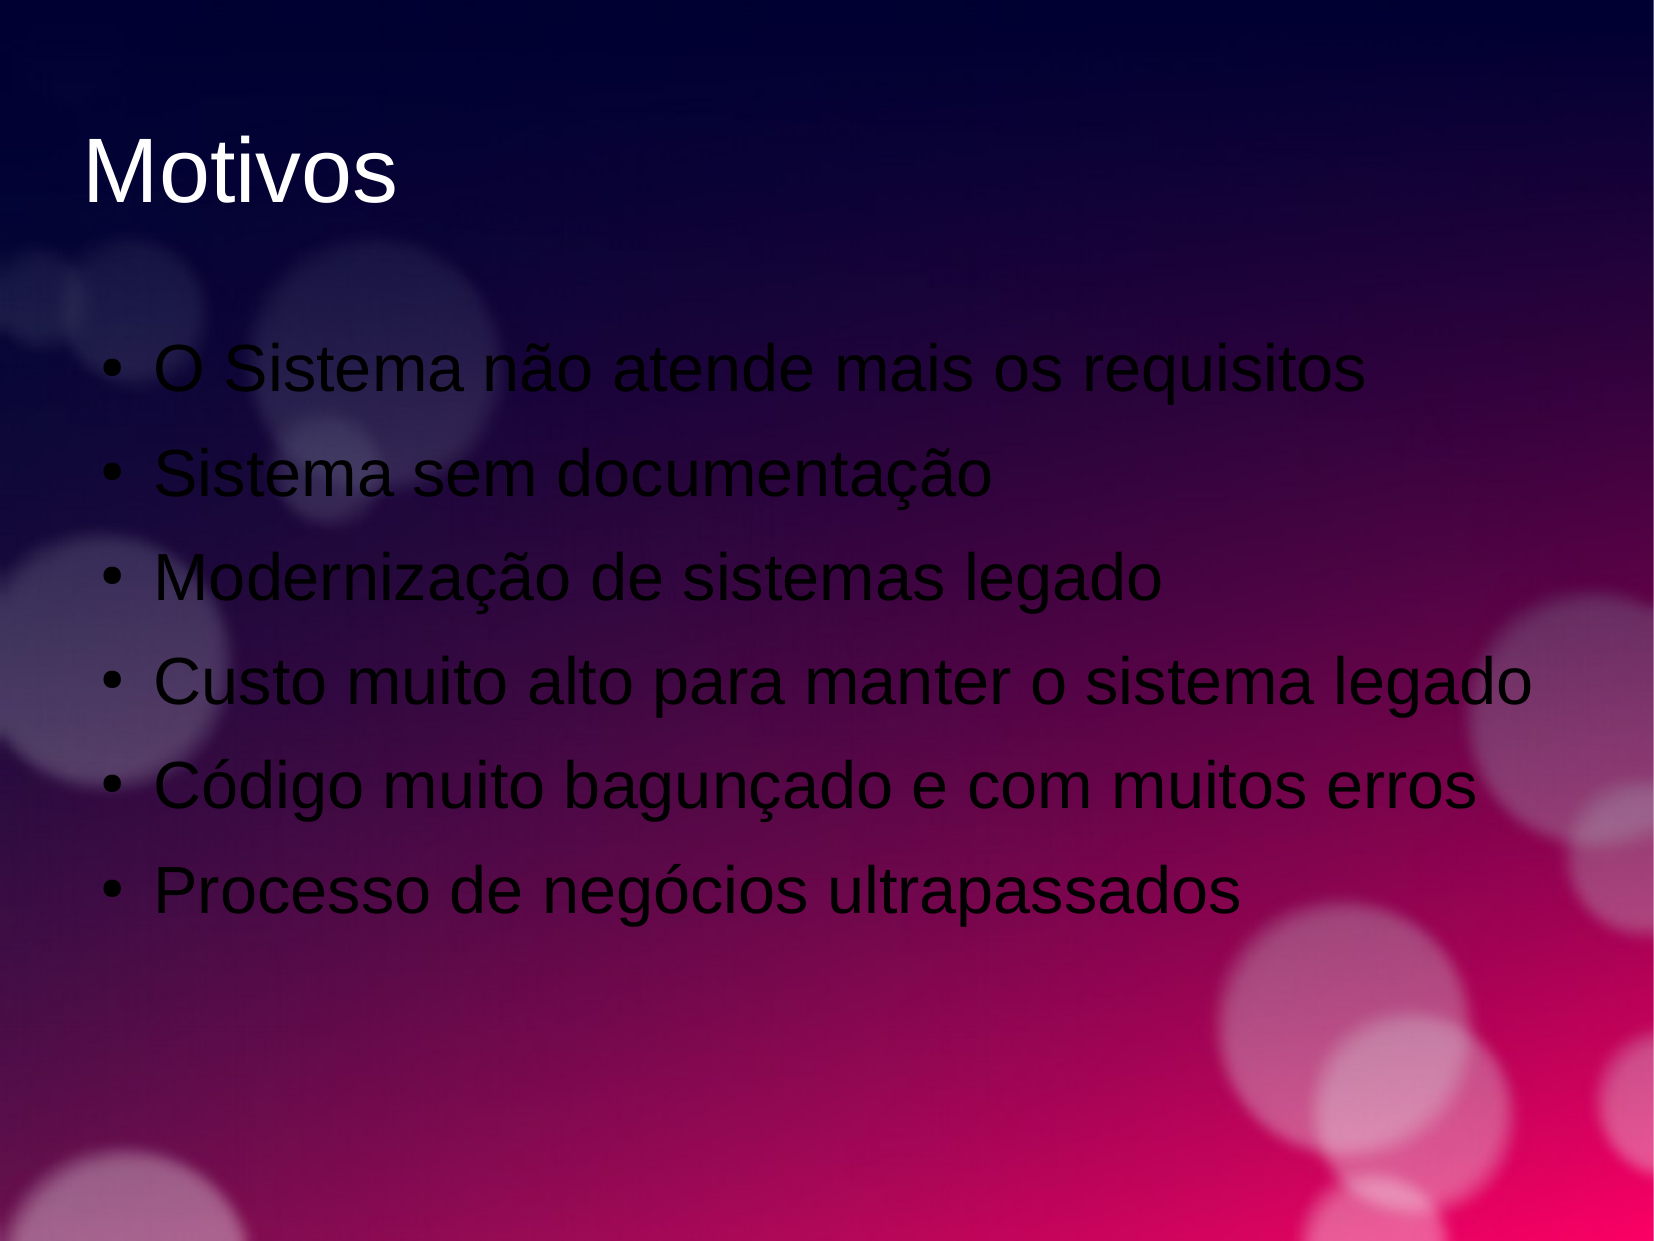

# Motivos
O Sistema não atende mais os requisitos
Sistema sem documentação
Modernização de sistemas legado
Custo muito alto para manter o sistema legado
Código muito bagunçado e com muitos erros
Processo de negócios ultrapassados